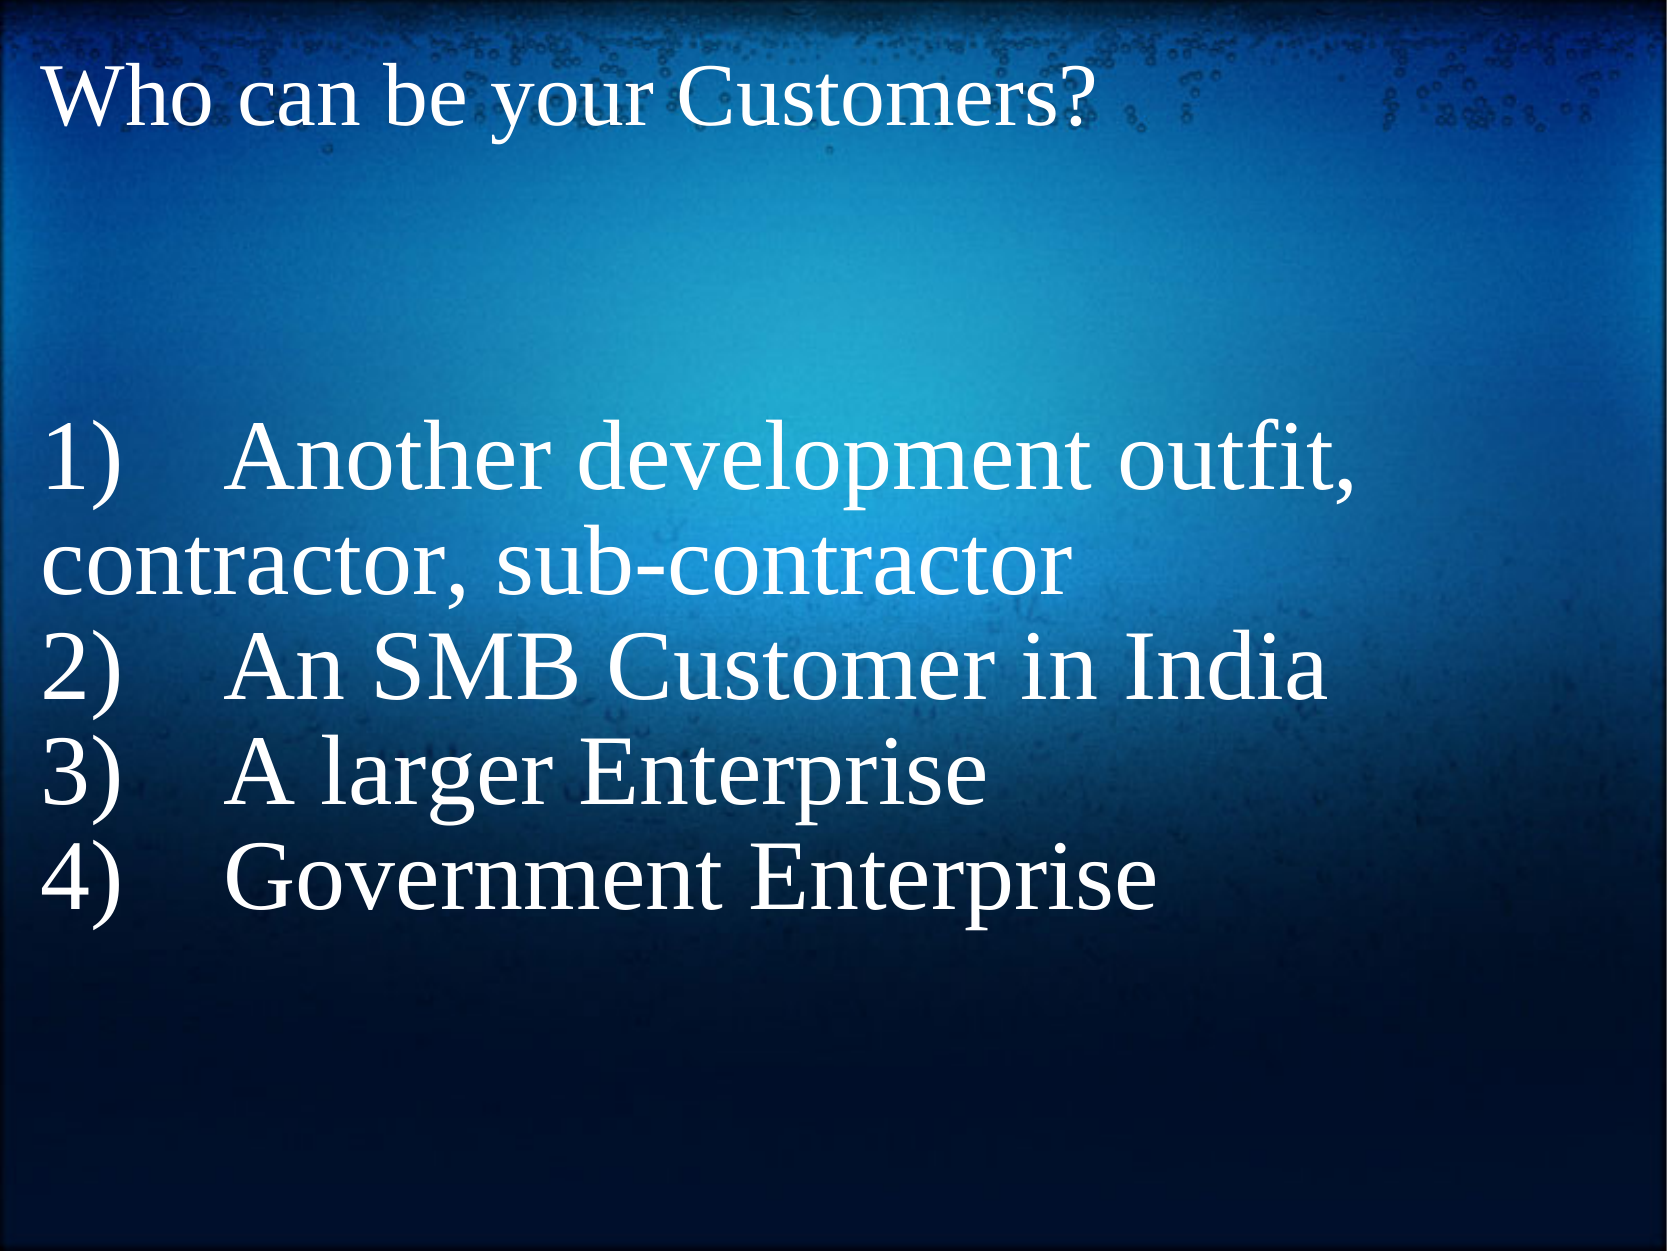

# Who can be your Customers?
1)    Another development outfit, contractor, sub-contractor
2)    An SMB Customer in India
3)    A larger Enterprise
4)    Government Enterprise